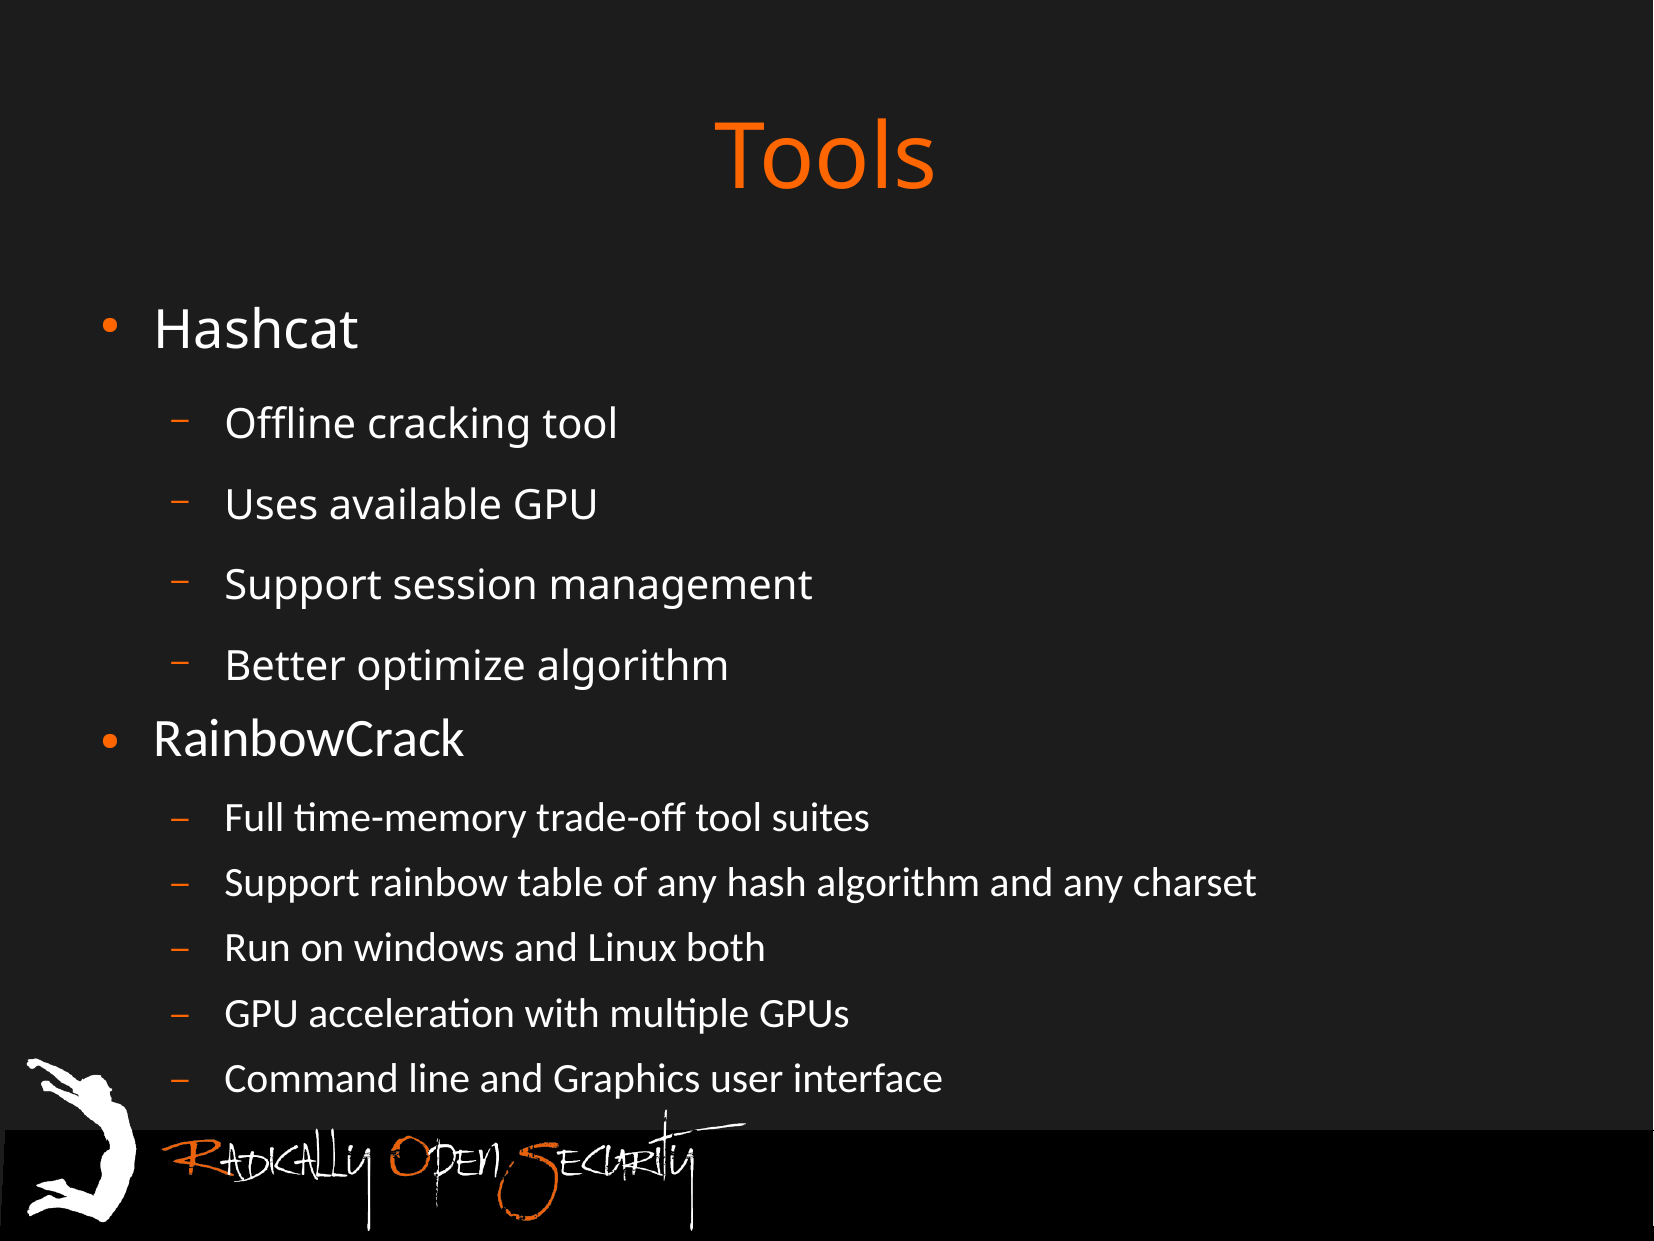

# Tools
Hashcat
Offline cracking tool
Uses available GPU
Support session management
Better optimize algorithm
RainbowCrack
Full time-memory trade-off tool suites
Support rainbow table of any hash algorithm and any charset
Run on windows and Linux both
GPU acceleration with multiple GPUs
Command line and Graphics user interface